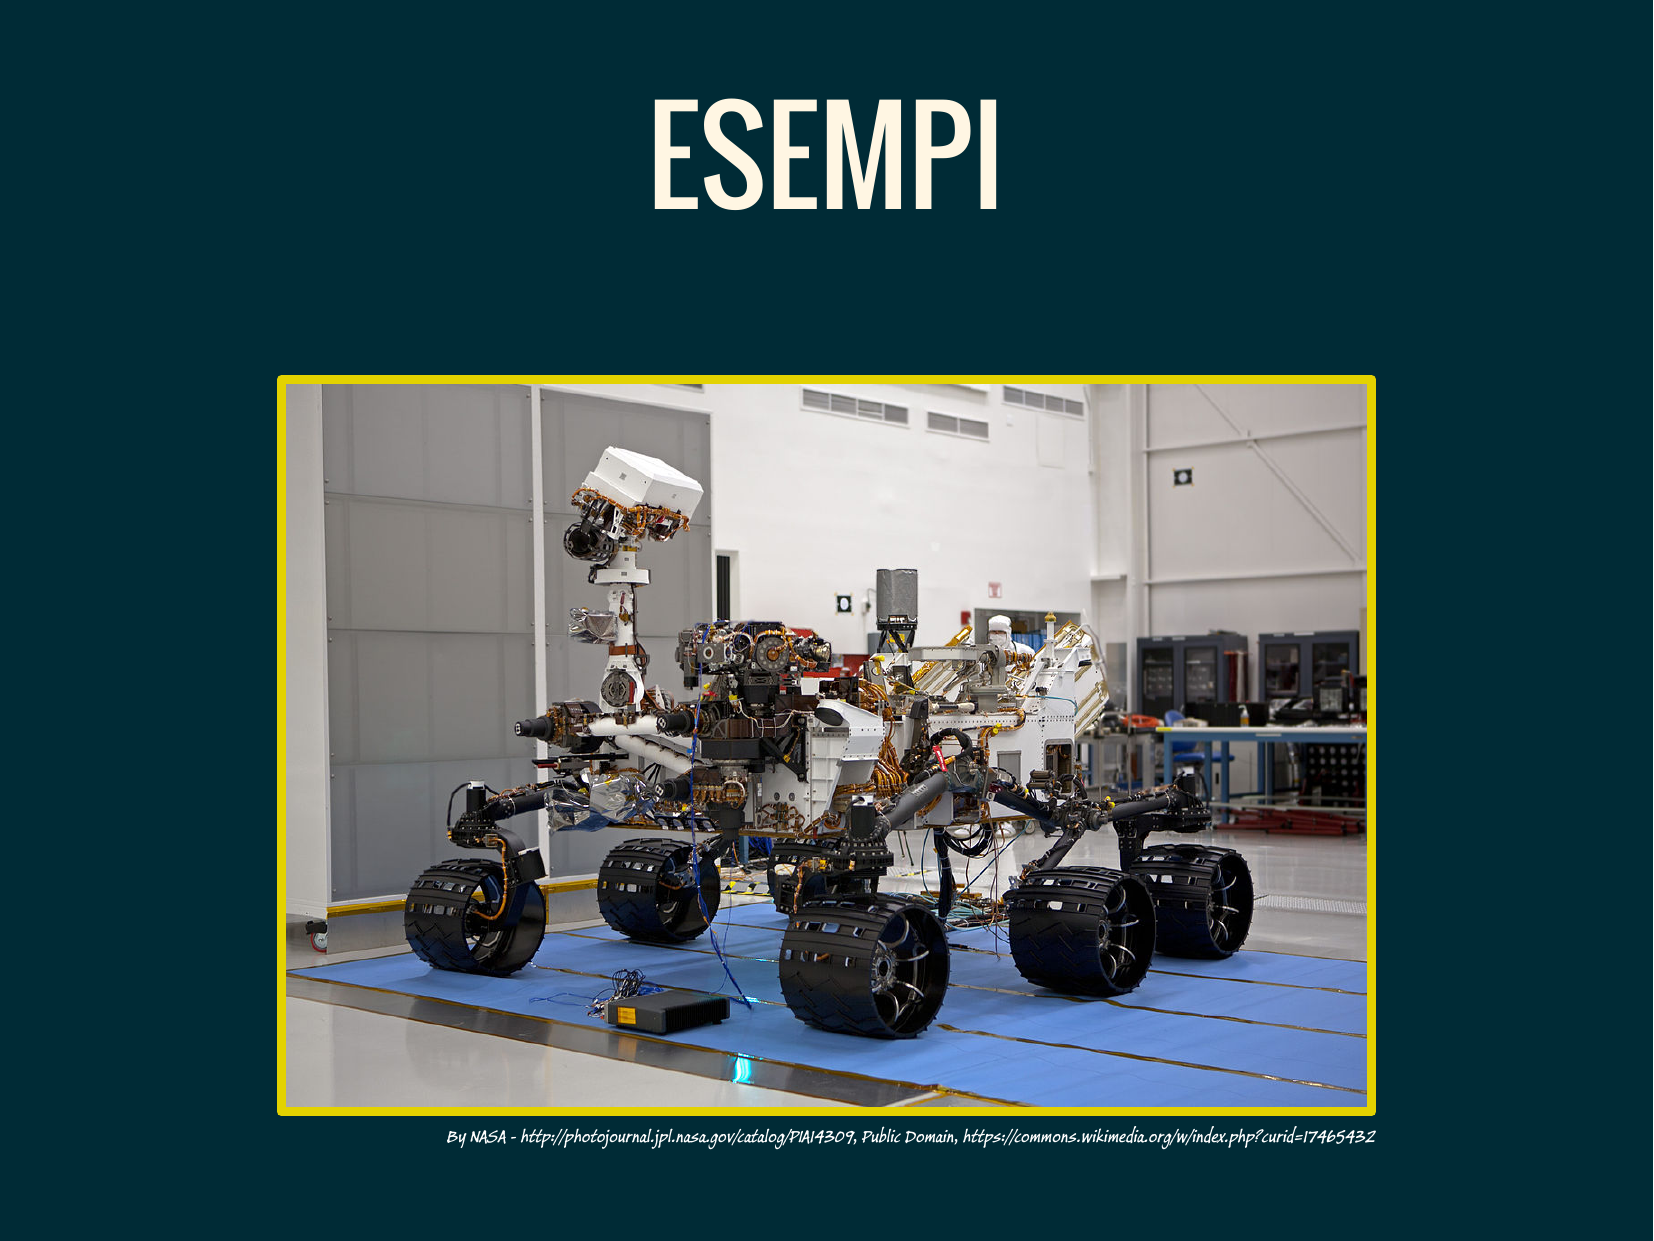

# Esempi
By NASA - http://photojournal.jpl.nasa.gov/catalog/PIA14309, Public Domain, https://commons.wikimedia.org/w/index.php?curid=17465432